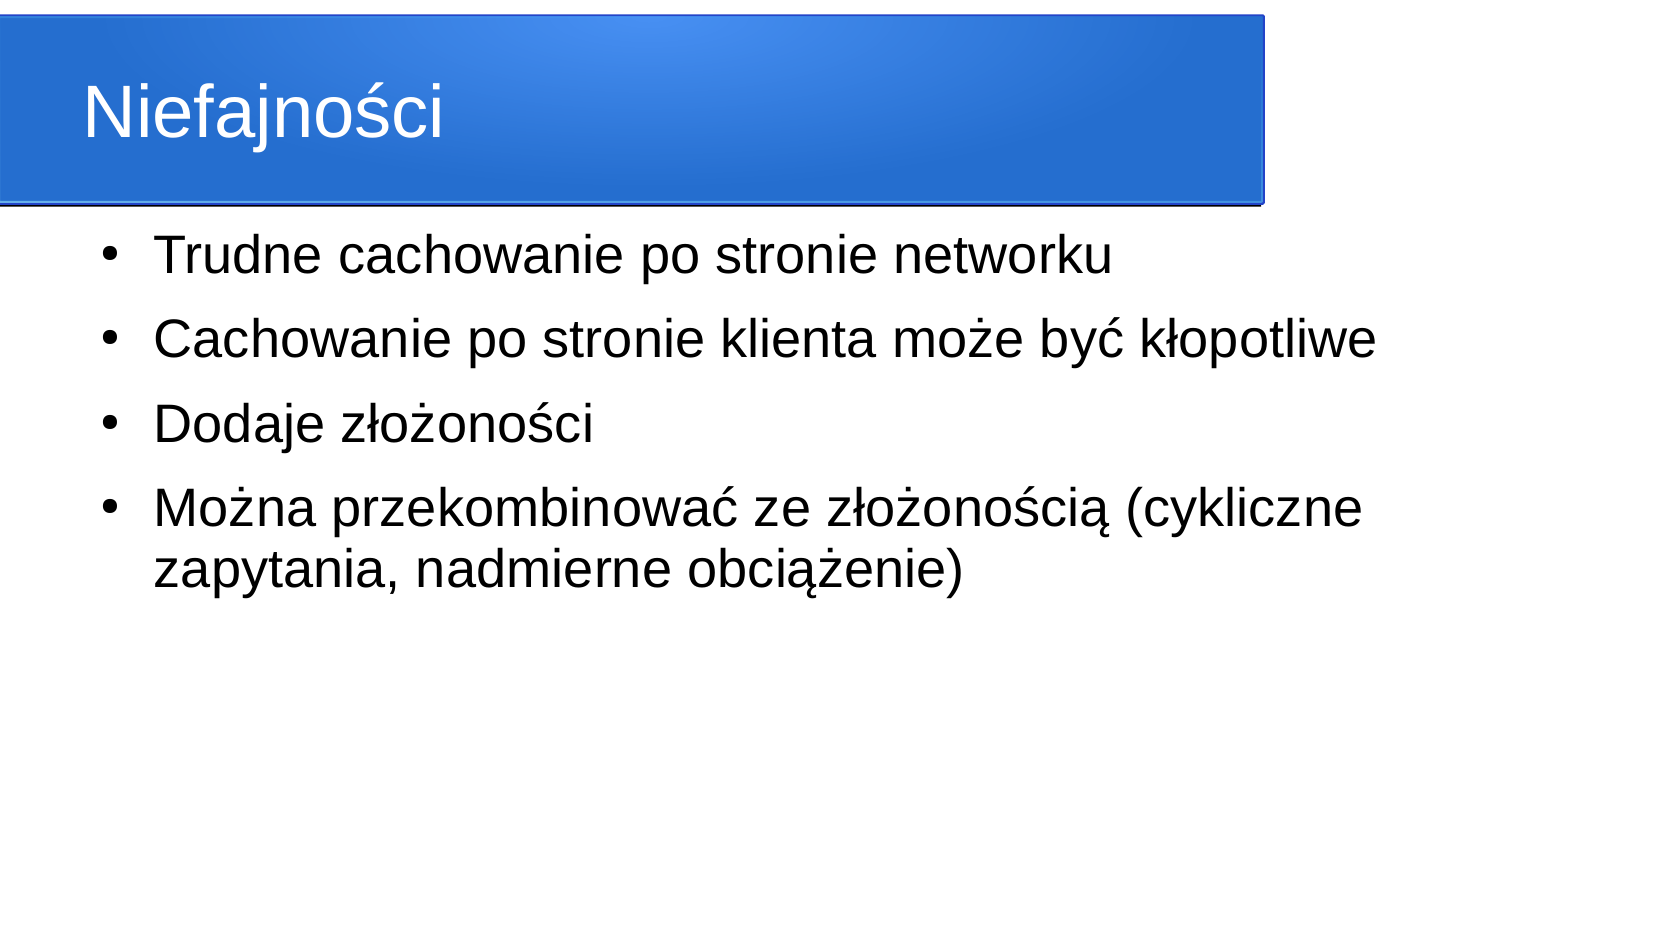

# Niefajności
Trudne cachowanie po stronie networku
Cachowanie po stronie klienta może być kłopotliwe
Dodaje złożoności
Można przekombinować ze złożonością (cykliczne zapytania, nadmierne obciążenie)